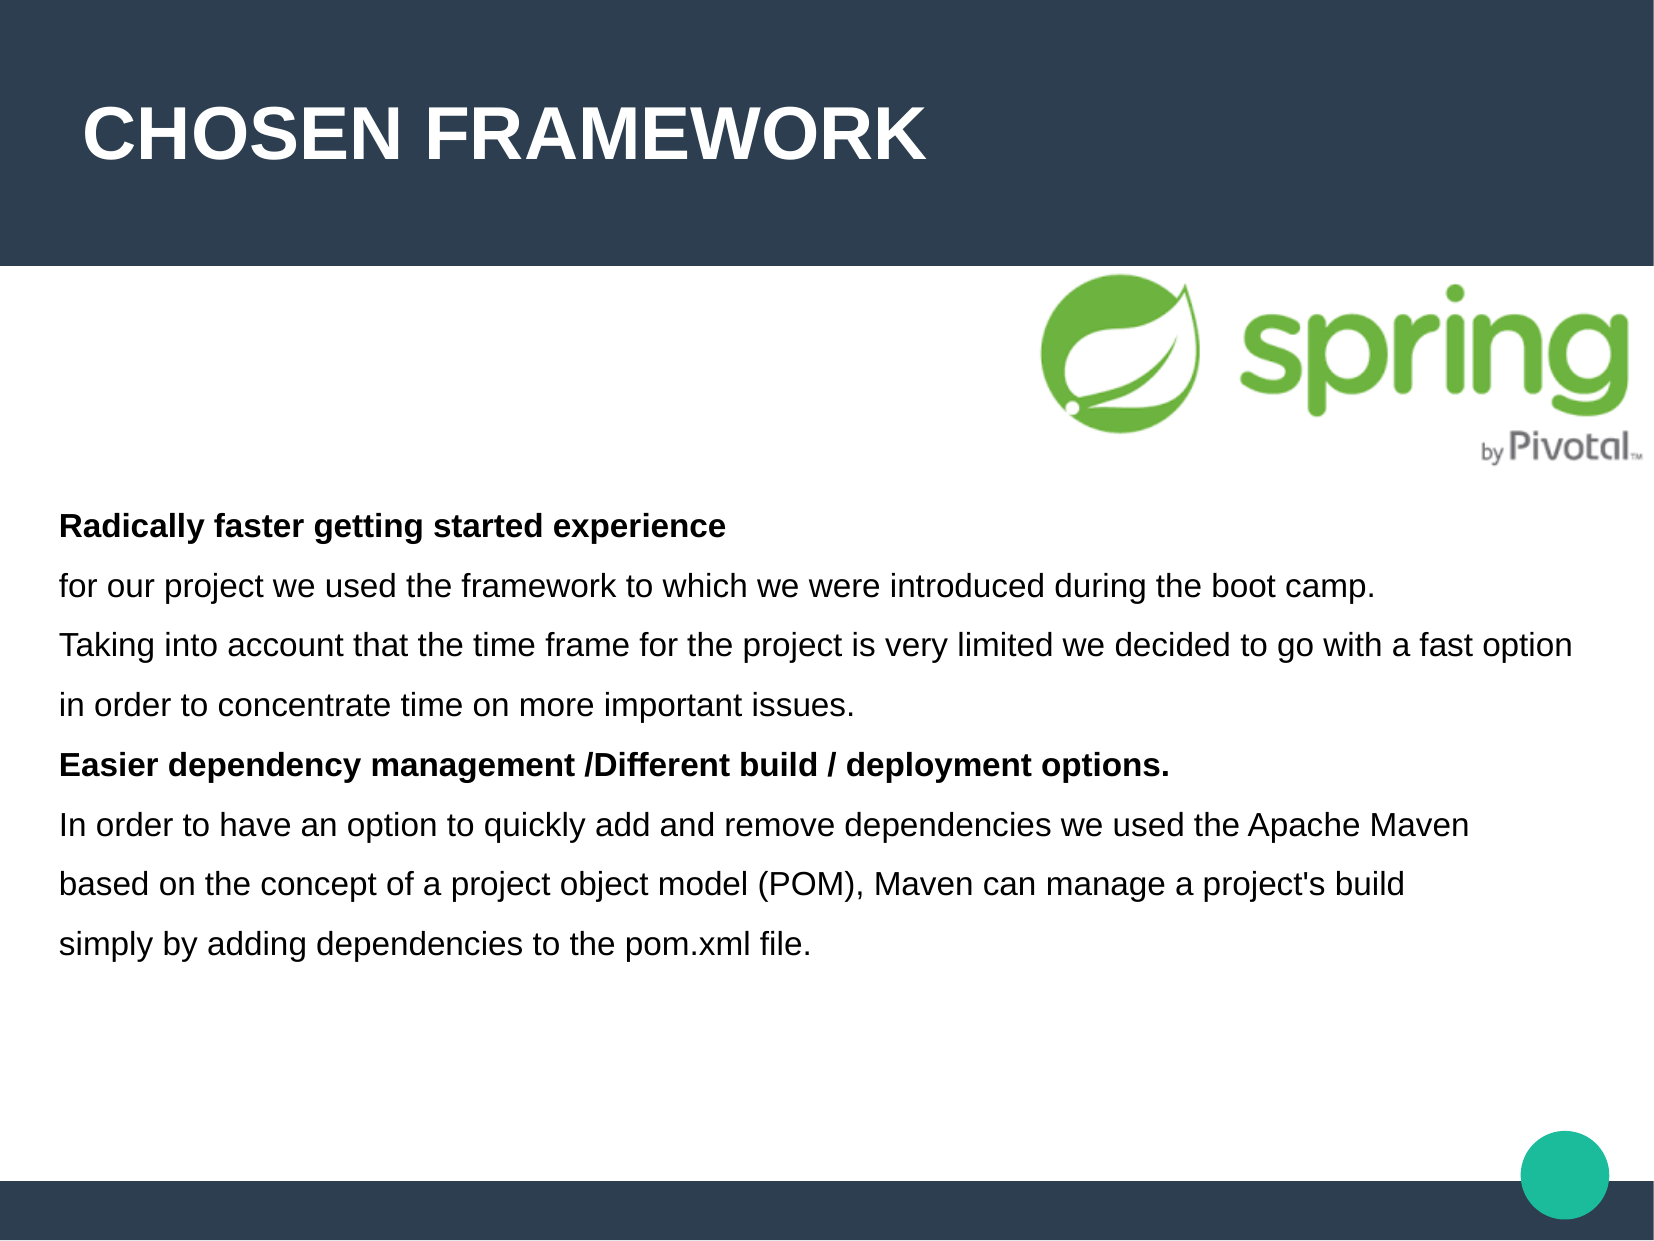

# CHOSEN FRAMEWORK
Radically faster getting started experience
for our project we used the framework to which we were introduced during the boot camp.
Taking into account that the time frame for the project is very limited we decided to go with a fast option
in order to concentrate time on more important issues.
Easier dependency management /Different build / deployment options.
In order to have an option to quickly add and remove dependencies we used the Apache Maven
based on the concept of a project object model (POM), Maven can manage a project's build
simply by adding dependencies to the pom.xml file.